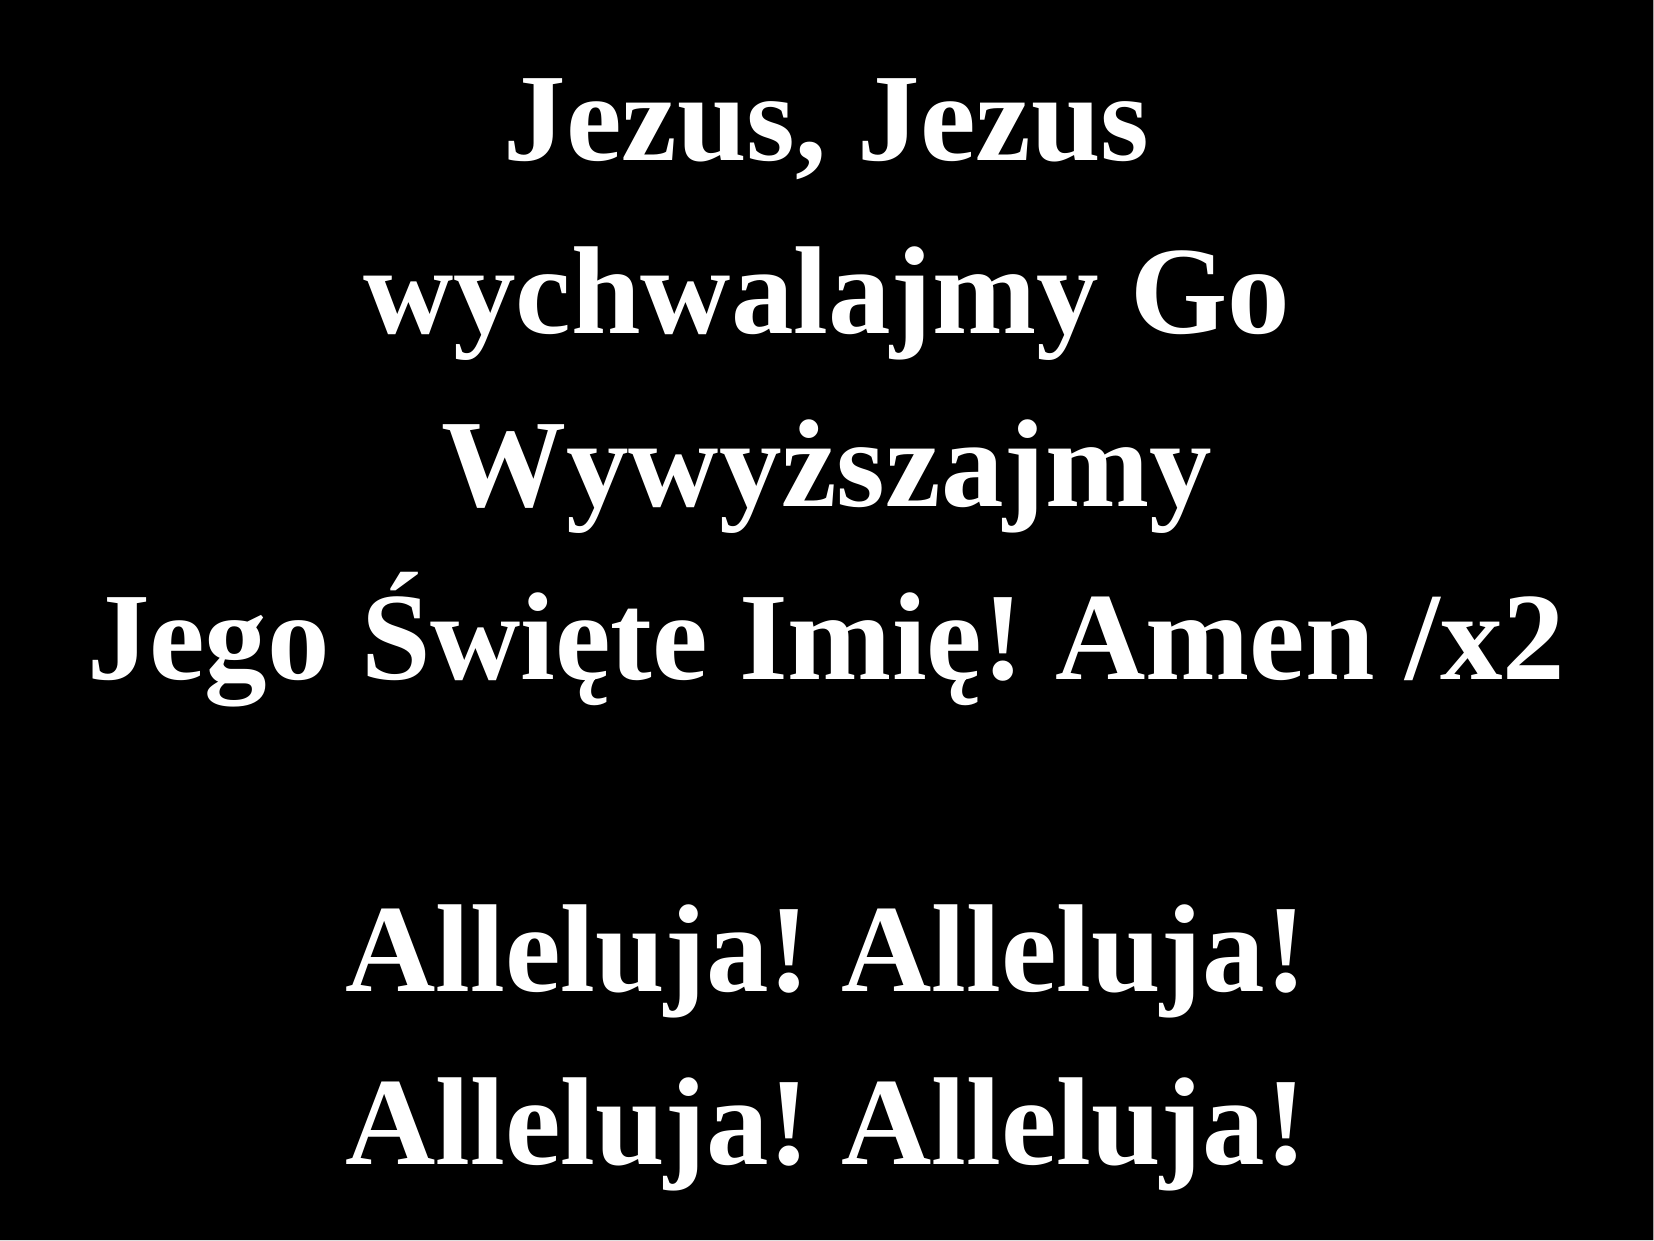

# Jezus, Jezus ppp wychwalajmy Go ppp Wywyższajmy ppp Jego Święte Imię! Amen /x2 ppp Alleluja! Alleluja! ppp Alleluja! Alleluja!